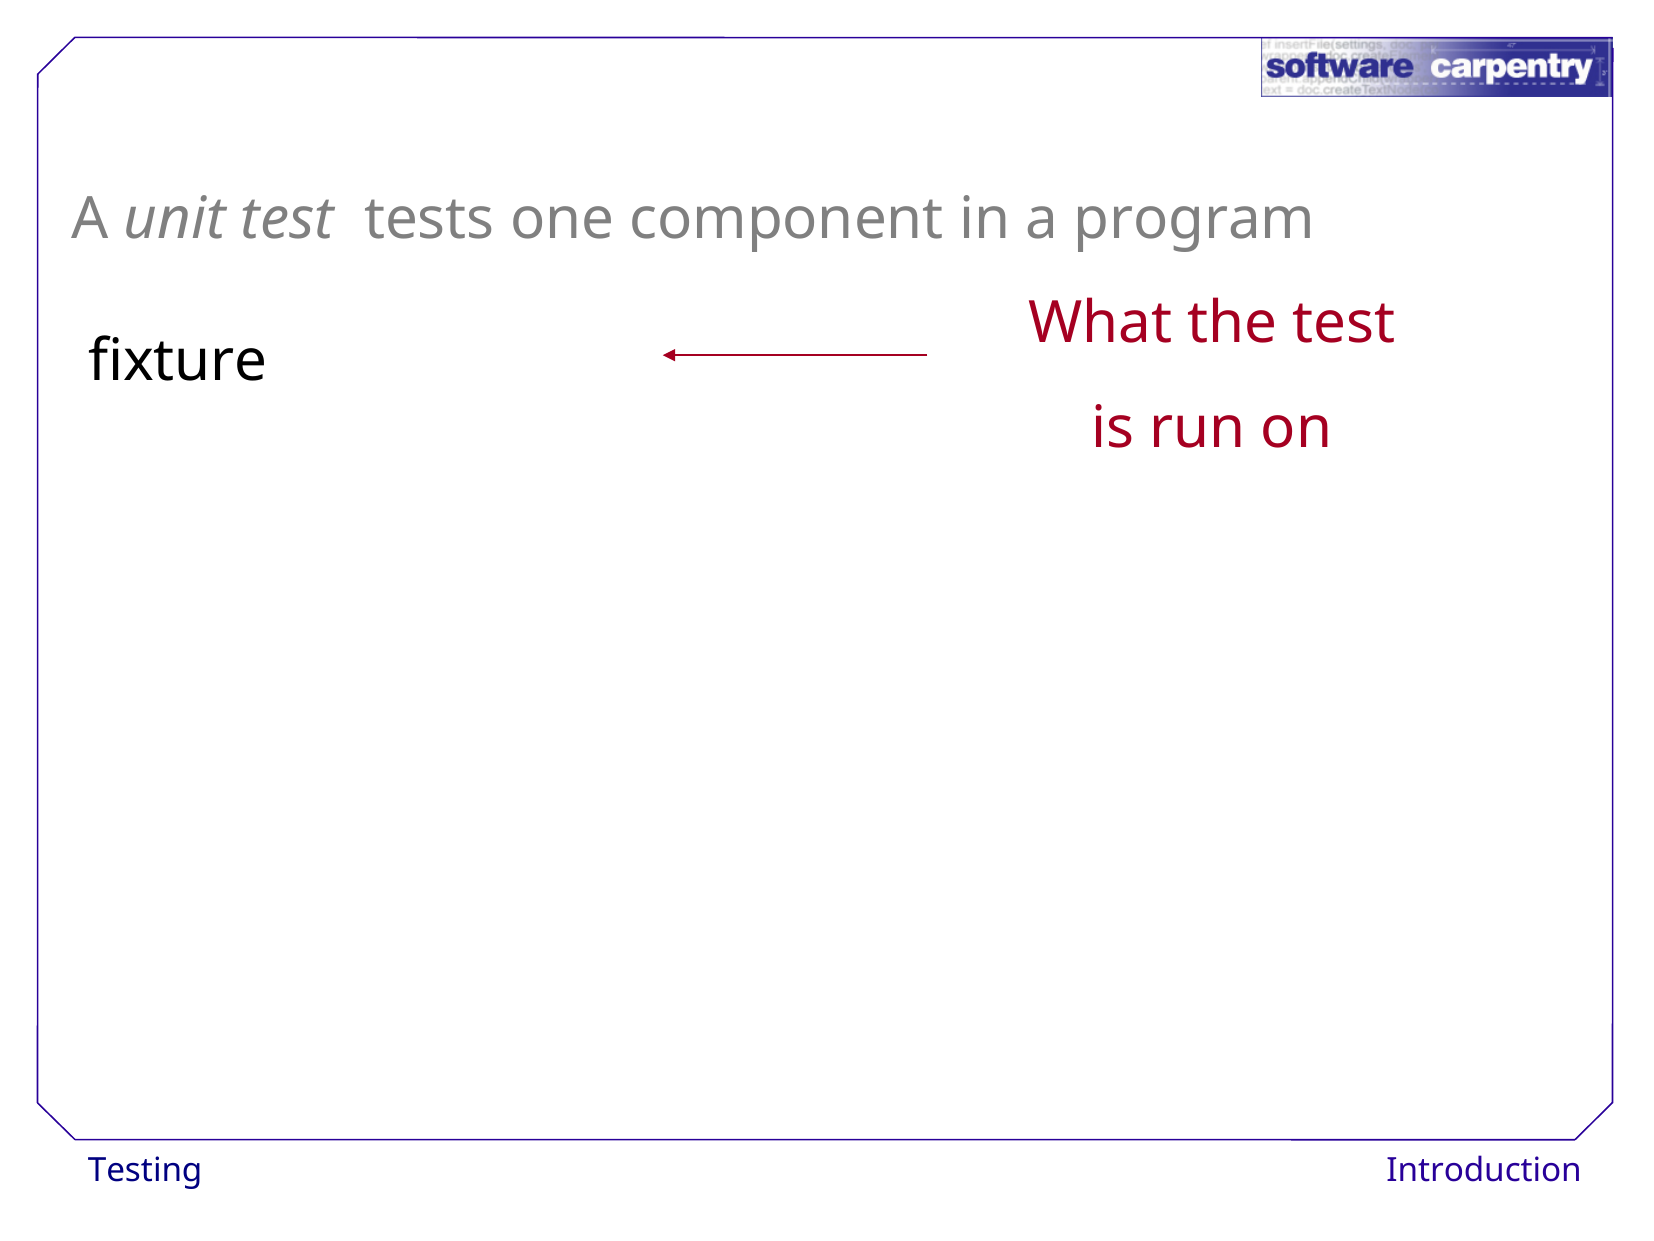

A unit test tests one component in a program
What the test
is run on
fixture